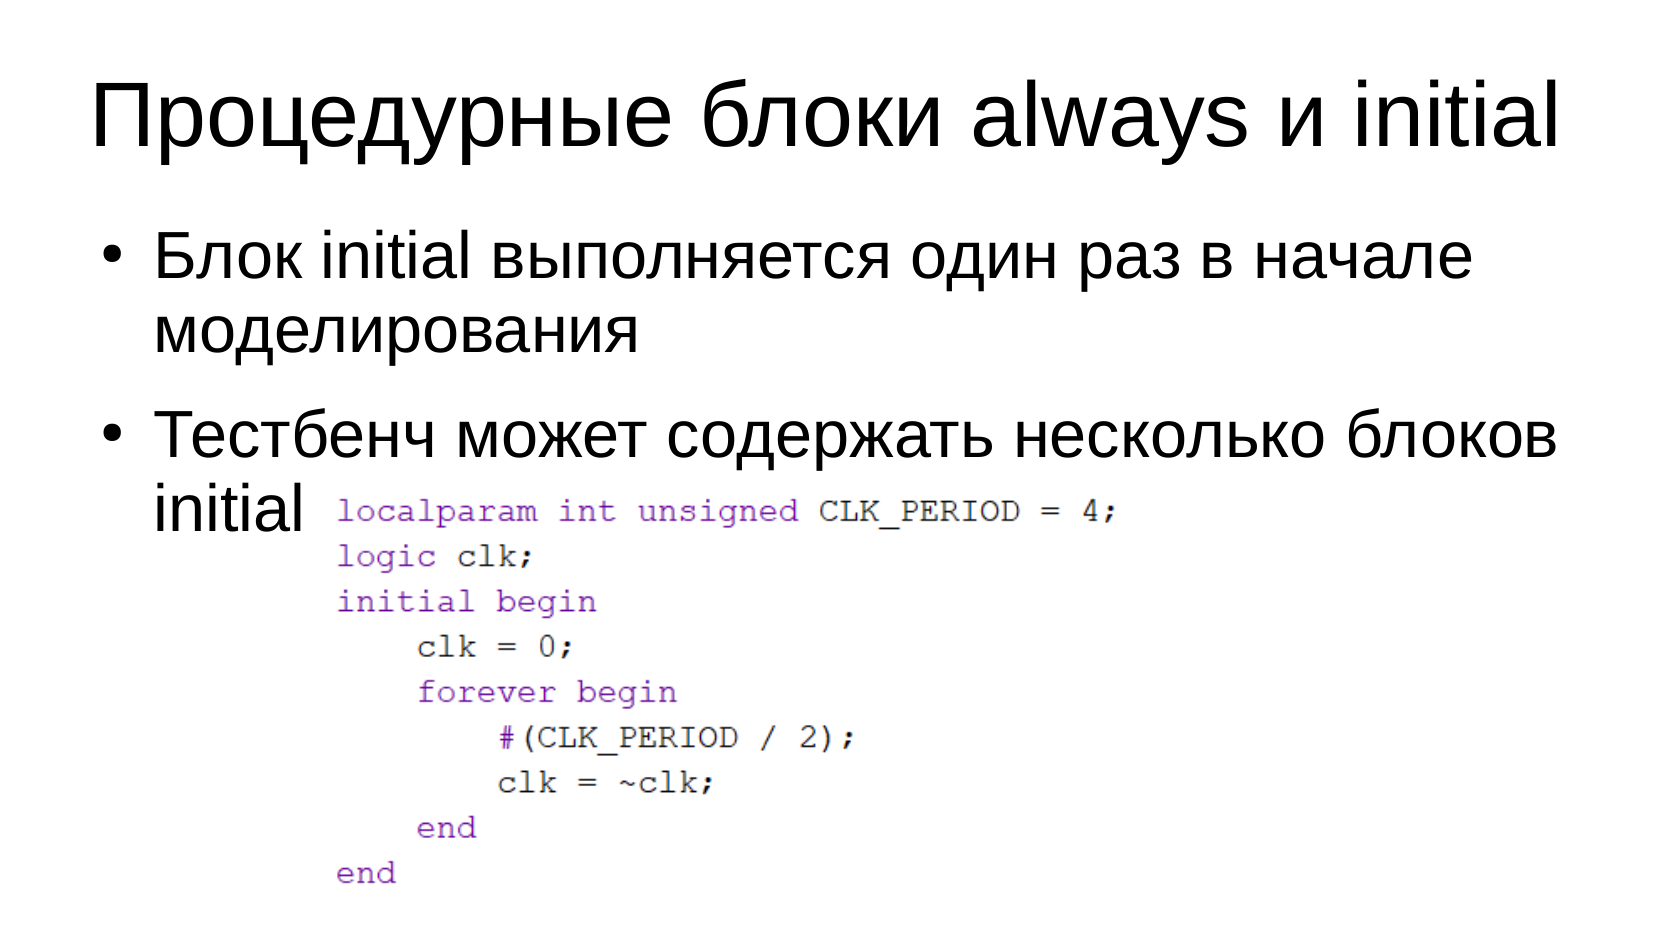

Процедурные блоки always и initial
# Блок initial выполняется один раз в начале моделирования
Тестбенч может содержать несколько блоков initial